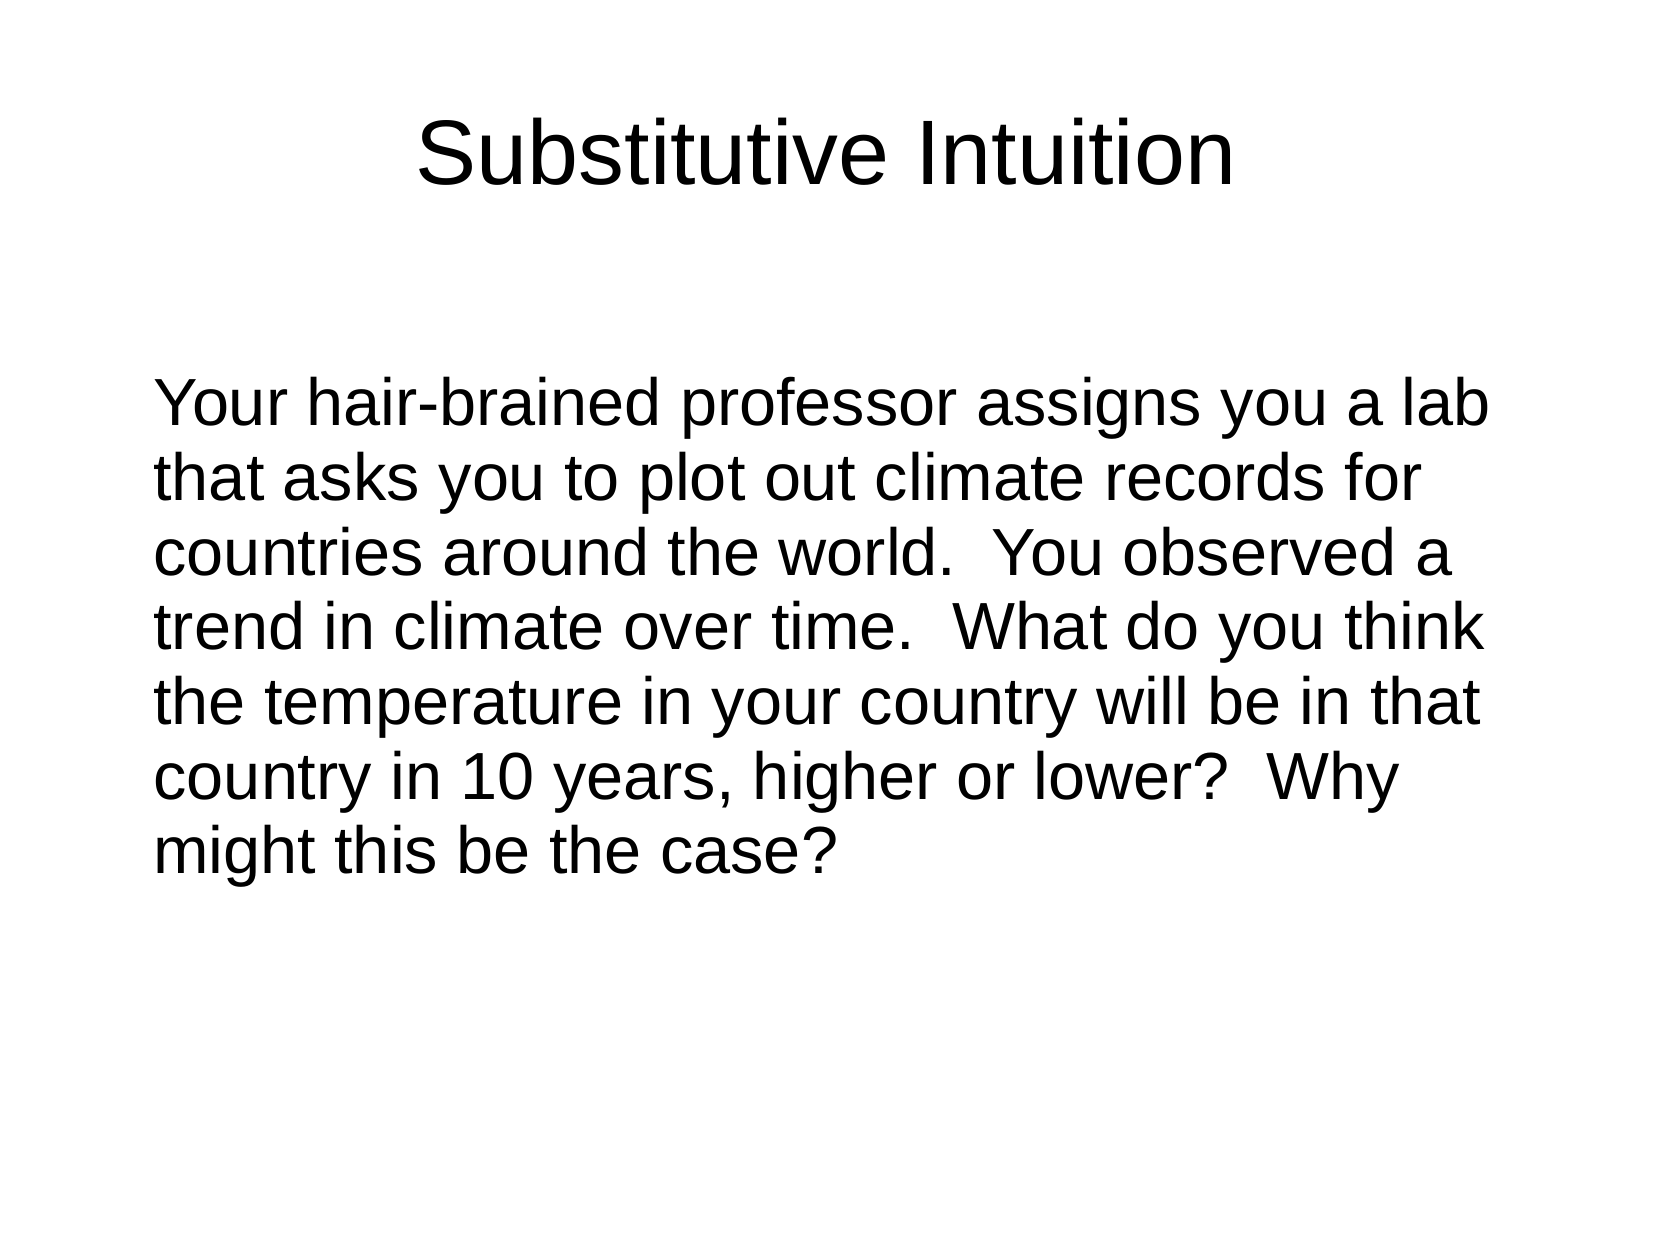

# Substitutive Intuition
Your hair-brained professor assigns you a lab that asks you to plot out climate records for countries around the world. You observed a trend in climate over time. What do you think the temperature in your country will be in that country in 10 years, higher or lower? Why might this be the case?